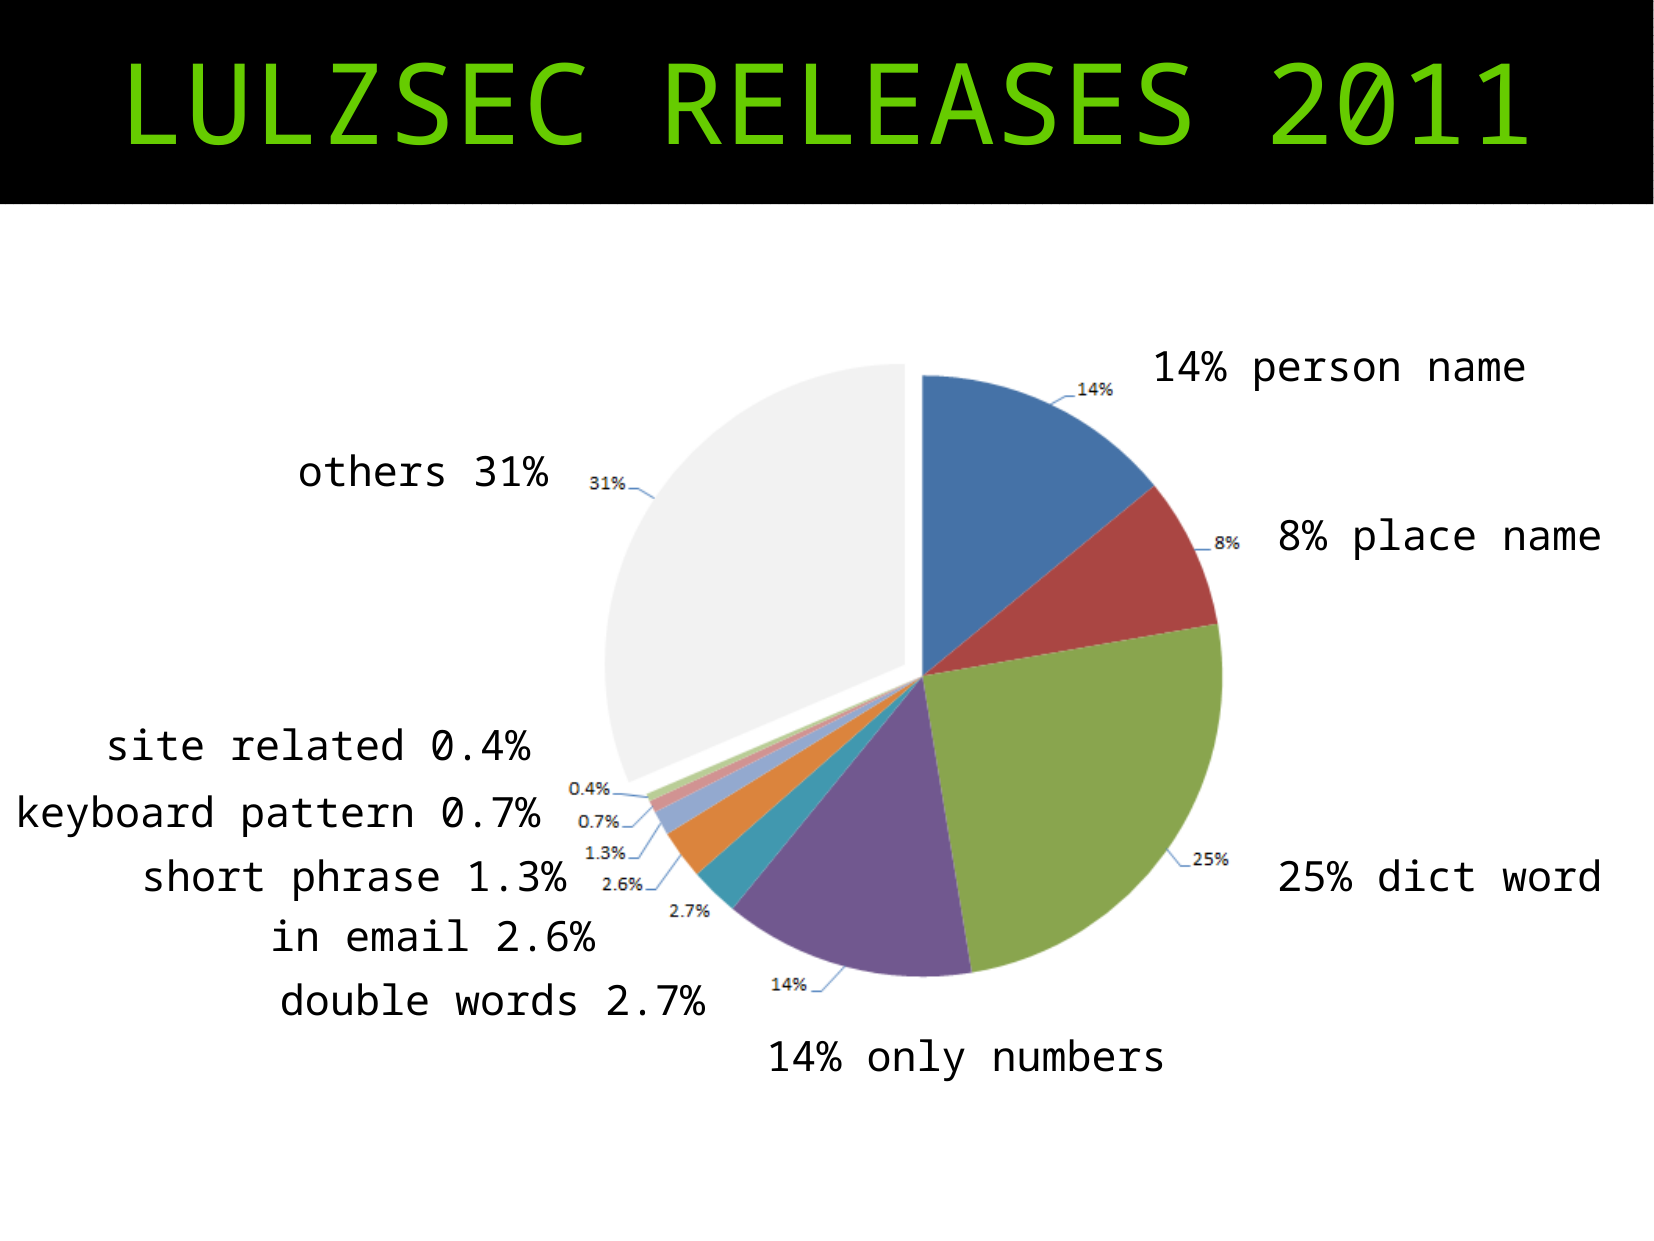

# LULZSEC RELEASES 2011
14% person name
others 31%
8% place name
site related 0.4%
keyboard pattern 0.7%
short phrase 1.3%
25% dict word
in email 2.6%
double words 2.7%
14% only numbers